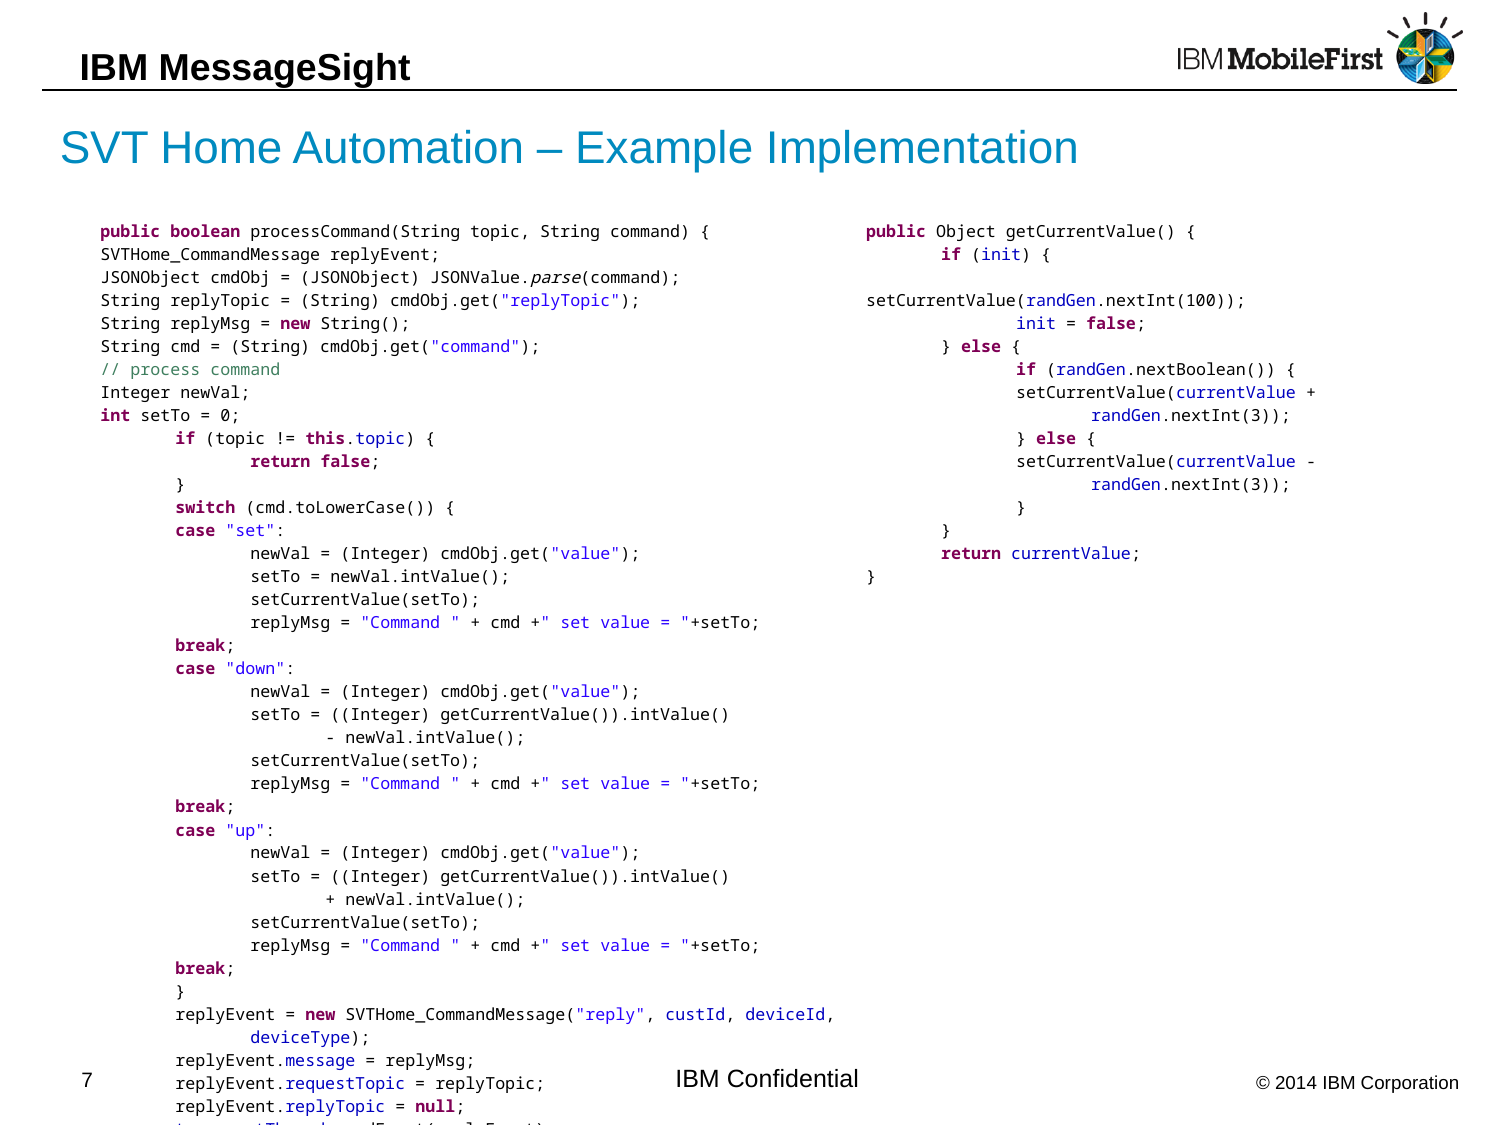

SVT Home Automation – Example Implementation
public boolean processCommand(String topic, String command) {
SVTHome_CommandMessage replyEvent;
JSONObject cmdObj = (JSONObject) JSONValue.parse(command);
String replyTopic = (String) cmdObj.get("replyTopic");
String replyMsg = new String();
String cmd = (String) cmdObj.get("command");
// process command
Integer newVal;
int setTo = 0;
	if (topic != this.topic) {
		return false;
	}
	switch (cmd.toLowerCase()) {
	case "set":
		newVal = (Integer) cmdObj.get("value");
		setTo = newVal.intValue();
		setCurrentValue(setTo);
		replyMsg = "Command " + cmd +" set value = "+setTo;
	break;
	case "down":
		newVal = (Integer) cmdObj.get("value");
		setTo = ((Integer) getCurrentValue()).intValue()
			- newVal.intValue();
		setCurrentValue(setTo);
		replyMsg = "Command " + cmd +" set value = "+setTo;
	break;
	case "up":
		newVal = (Integer) cmdObj.get("value");
		setTo = ((Integer) getCurrentValue()).intValue()
			+ newVal.intValue();
		setCurrentValue(setTo);
		replyMsg = "Command " + cmd +" set value = "+setTo;
	break;
	}
	replyEvent = new SVTHome_CommandMessage("reply", custId, deviceId,
		deviceType);
	replyEvent.message = replyMsg;
	replyEvent.requestTopic = replyTopic;
	replyEvent.replyTopic = null;
	transportThread.sendEvent(replyEvent);
return true;
}
public Object getCurrentValue() {
	if (init) {
		setCurrentValue(randGen.nextInt(100));
		init = false;
	} else {
		if (randGen.nextBoolean()) {
		setCurrentValue(currentValue +
			randGen.nextInt(3));
		} else {
		setCurrentValue(currentValue -
			randGen.nextInt(3));
		}
	}
	return currentValue;
}